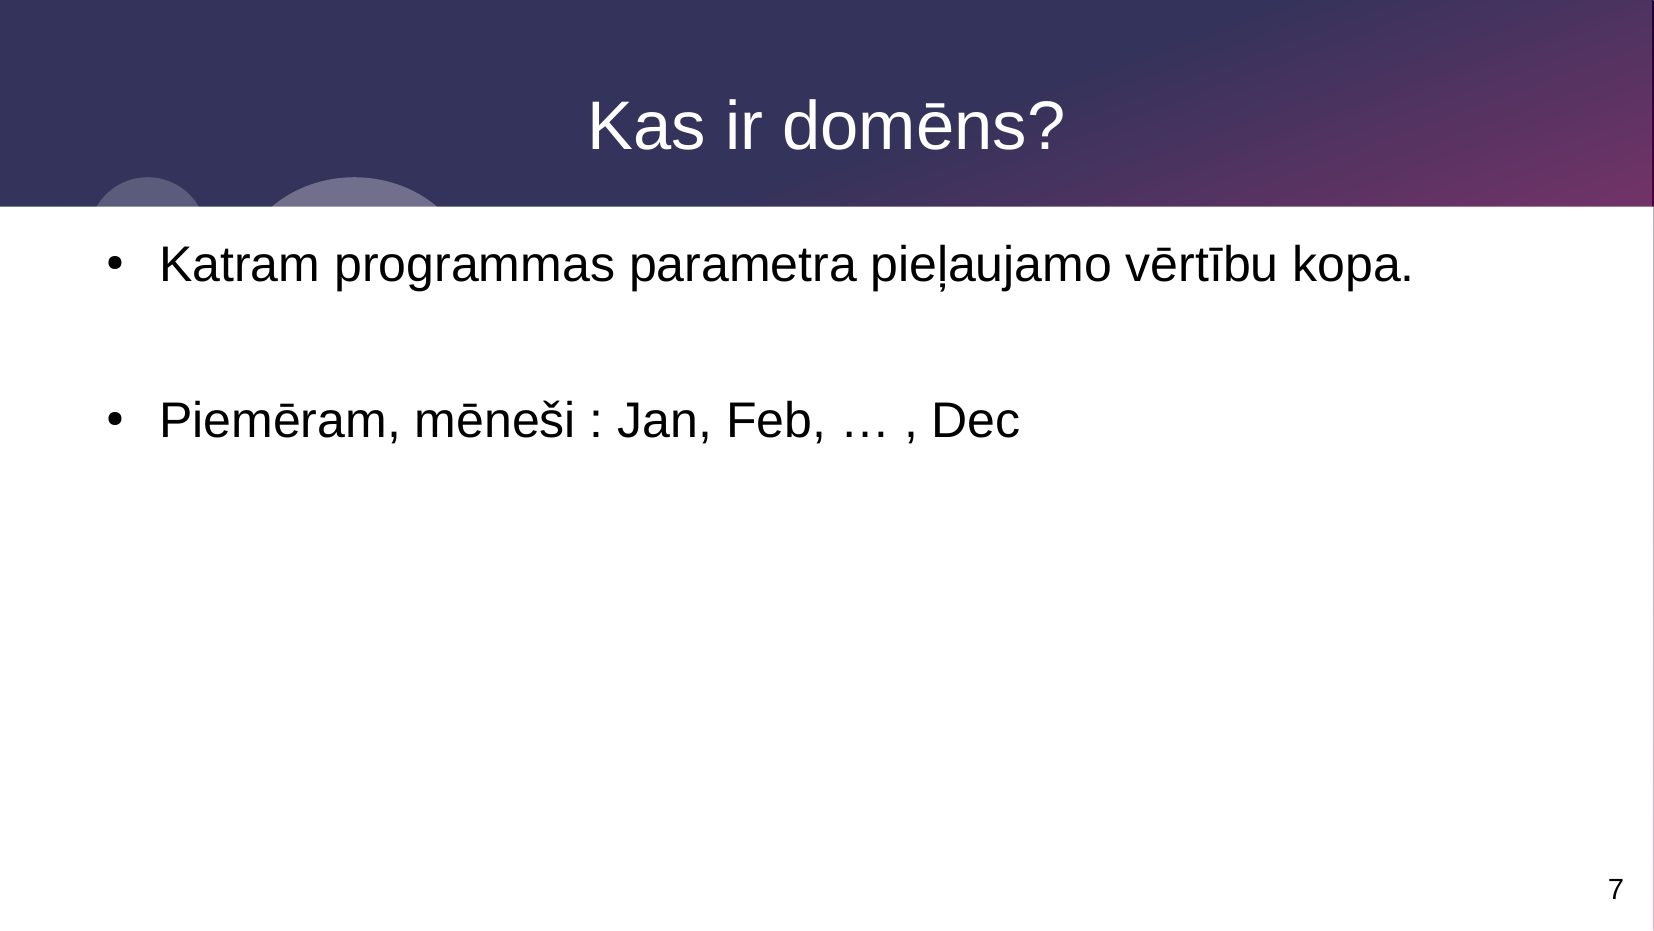

# Kas ir domēns?
Katram programmas parametra pieļaujamo vērtību kopa.
Piemēram, mēneši : Jan, Feb, … , Dec